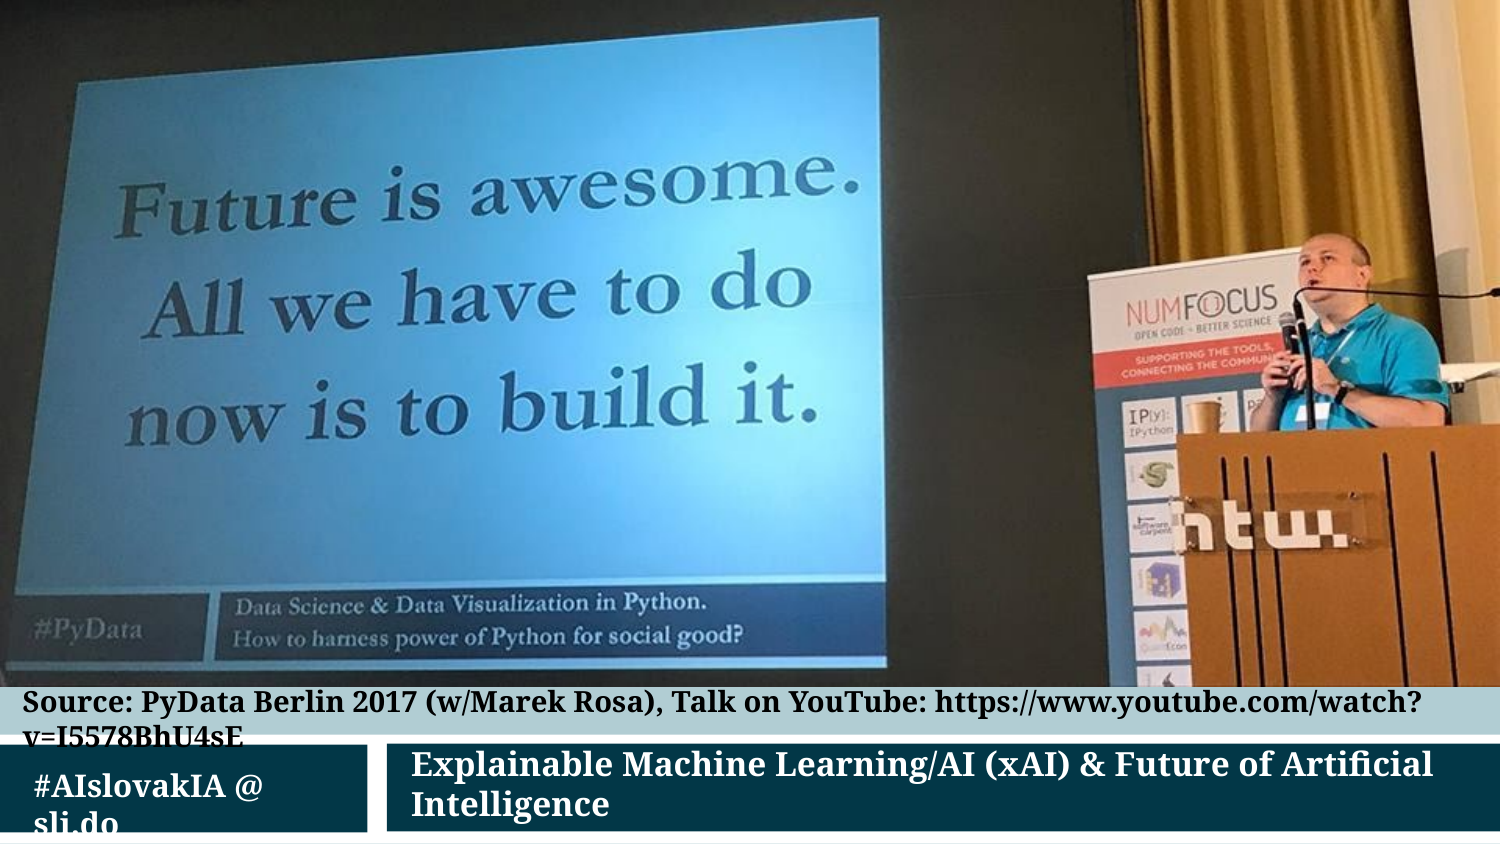

Future is awesome.
All we have to do now is to build it.
Source: PyData Berlin 2017 (w/Marek Rosa), Talk on YouTube: https://www.youtube.com/watch?v=I5578BhU4sE
Explainable Machine Learning/AI (xAI) & Future of Artificial Intelligence
#AIslovakIA @ sli.do